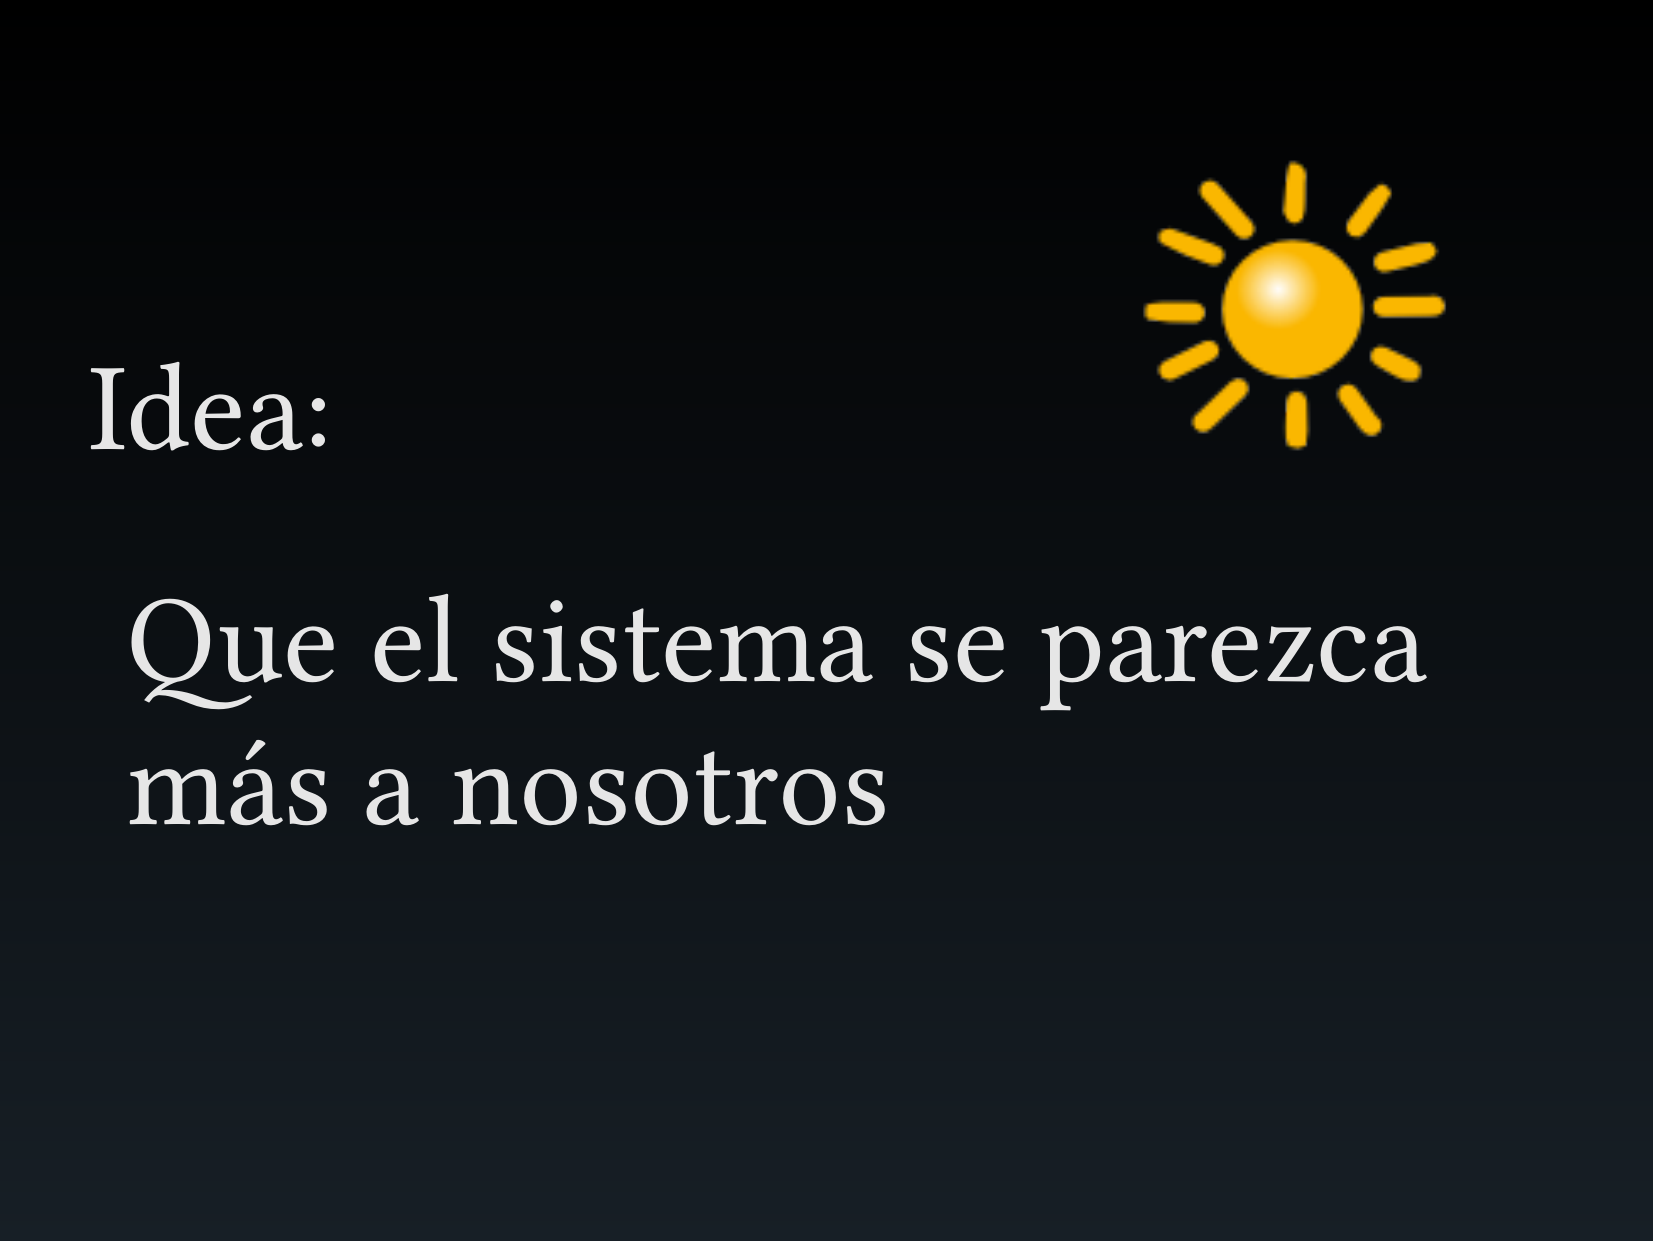

Idea:
Que el sistema se parezca
más a nosotros